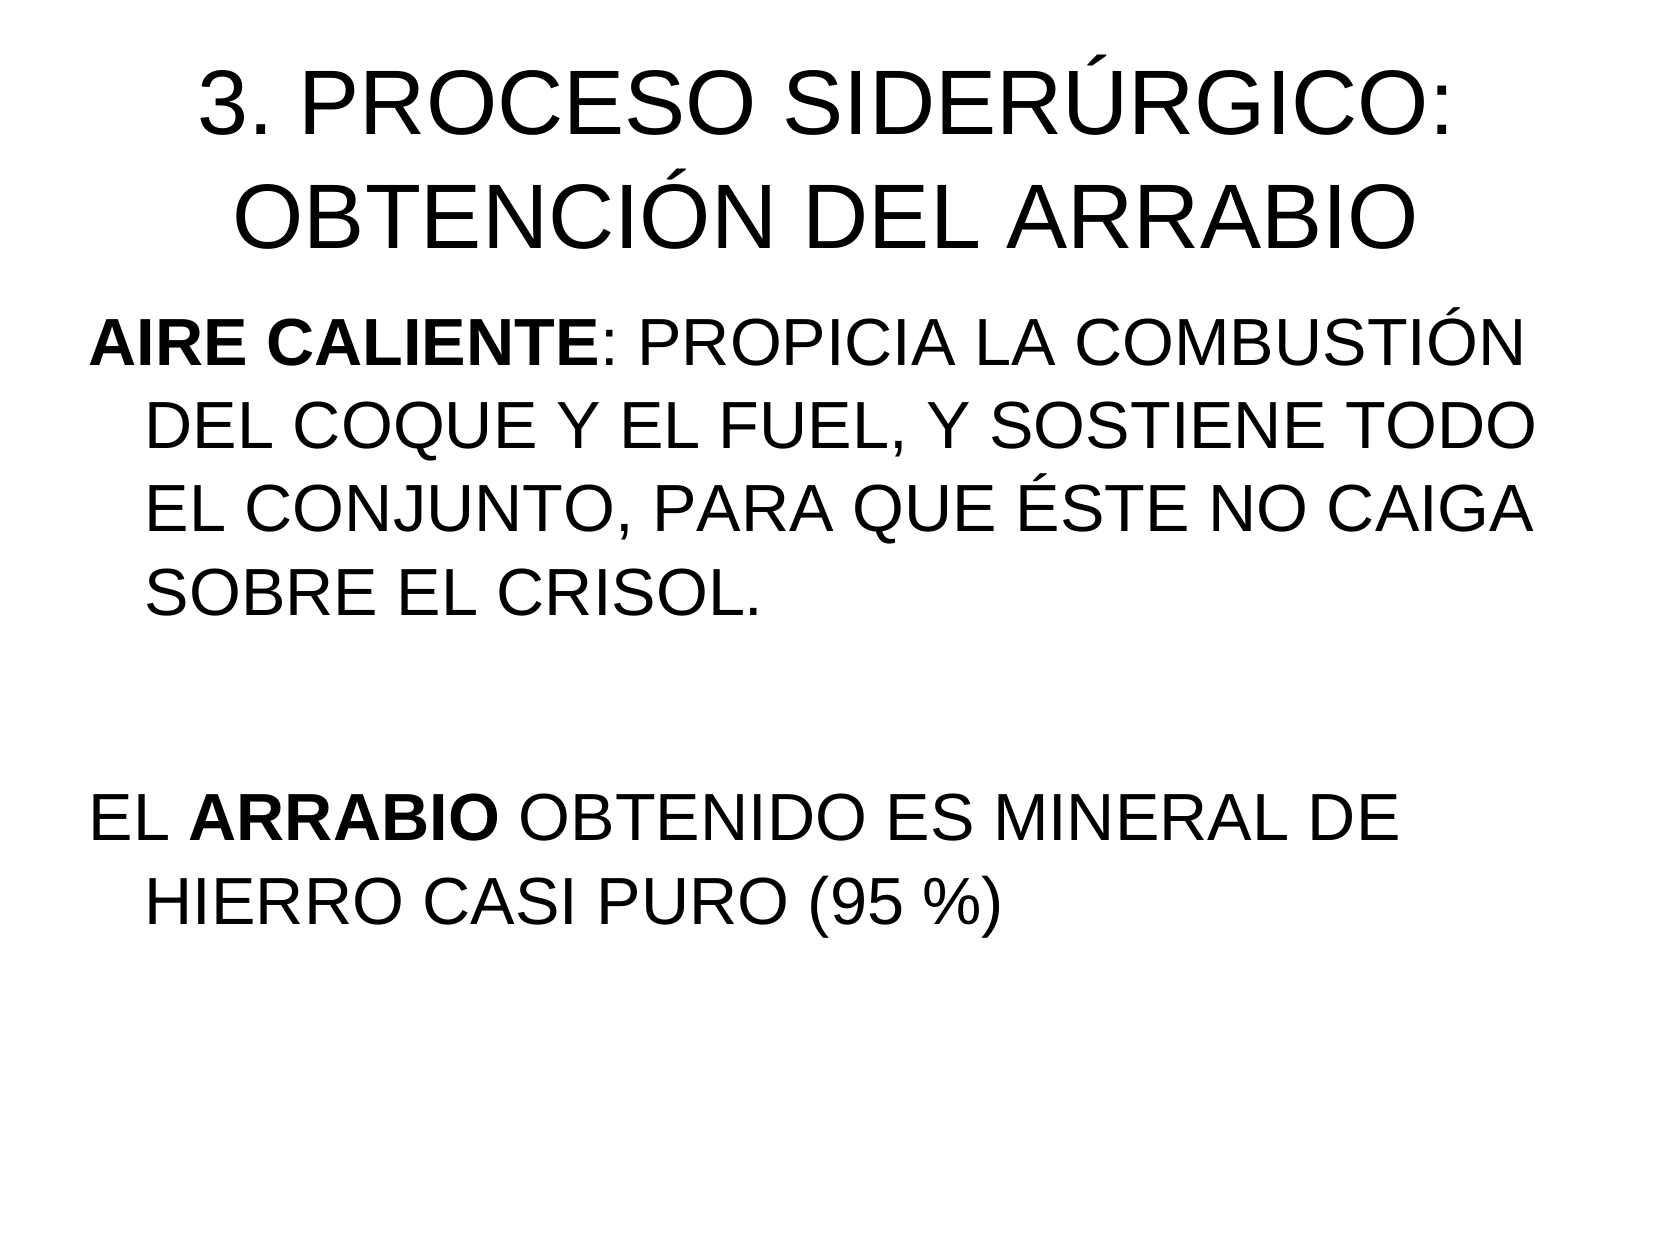

# 3. PROCESO SIDERÚRGICO: OBTENCIÓN DEL ARRABIO
AIRE CALIENTE: PROPICIA LA COMBUSTIÓN DEL COQUE Y EL FUEL, Y SOSTIENE TODO EL CONJUNTO, PARA QUE ÉSTE NO CAIGA SOBRE EL CRISOL.
EL ARRABIO OBTENIDO ES MINERAL DE HIERRO CASI PURO (95 %)